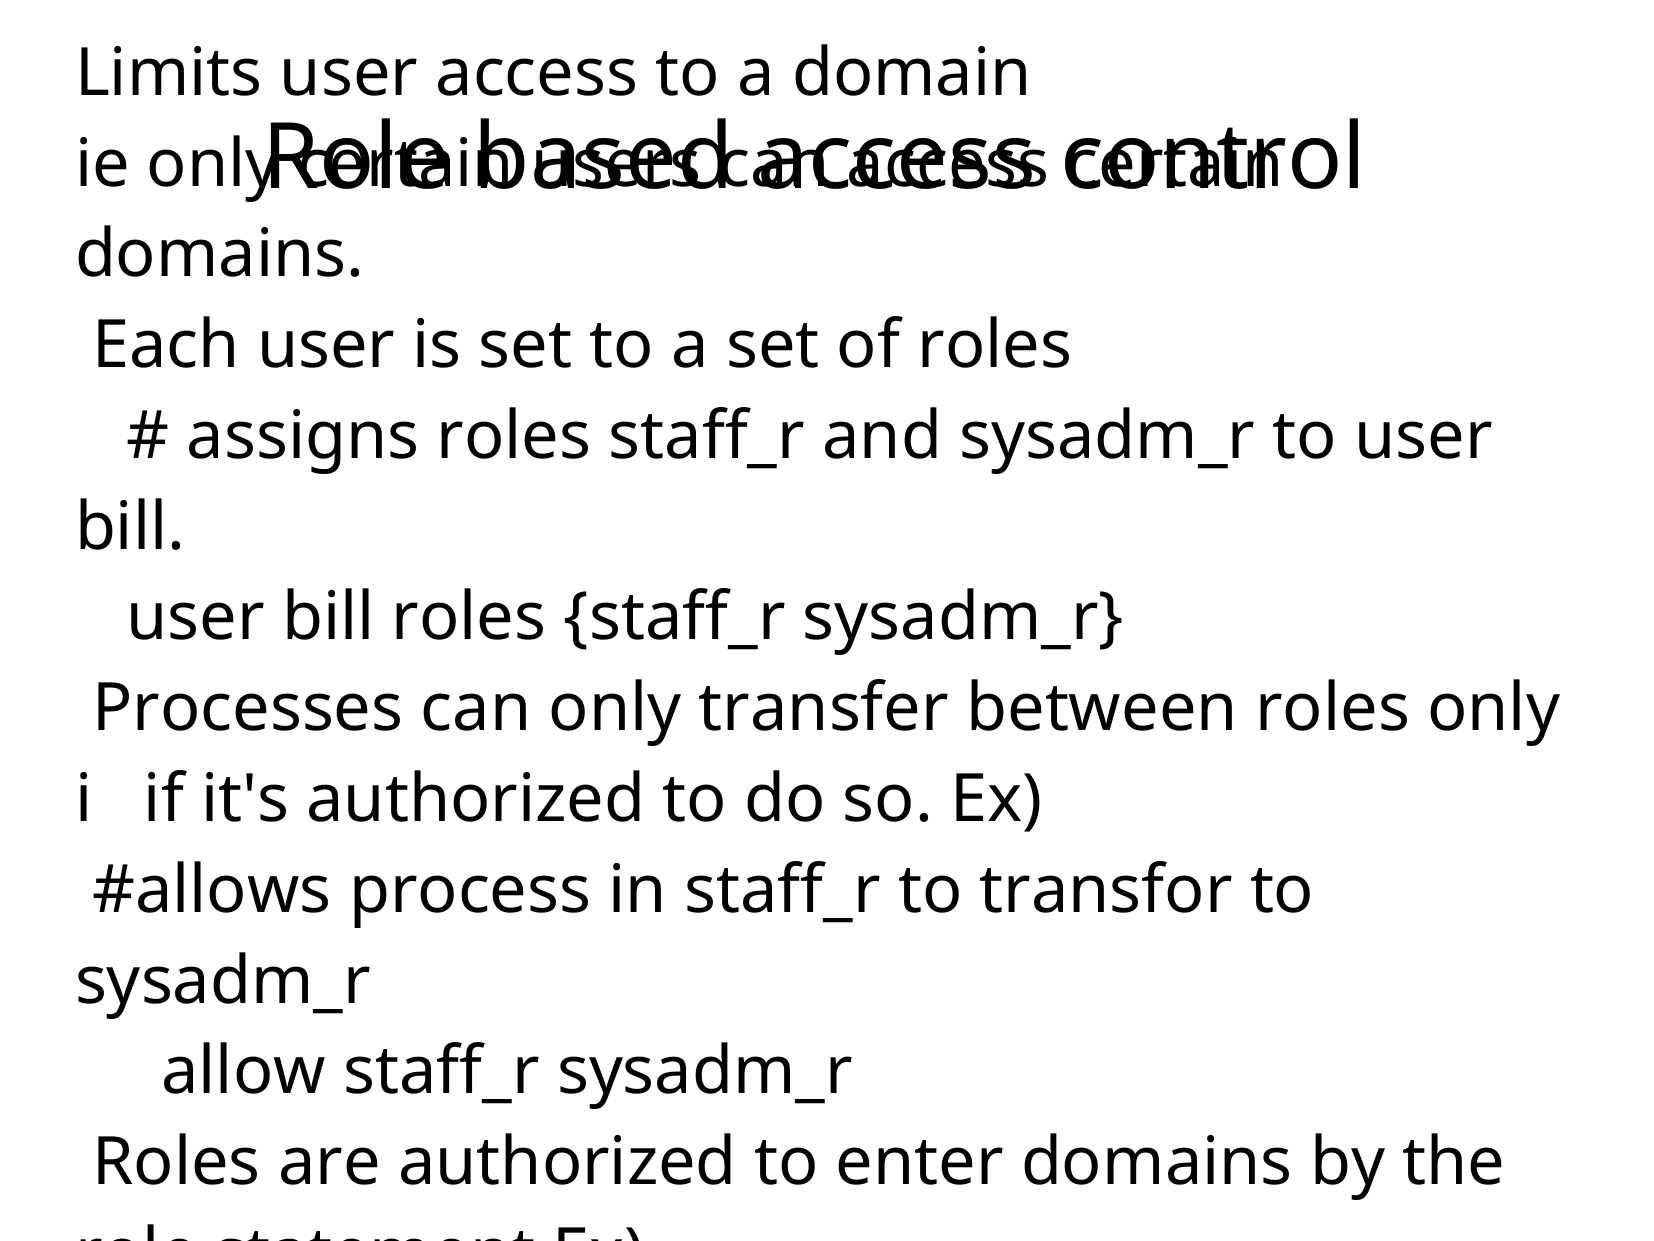

Limits user access to a domain
ie only certain users can access certain domains.
 Each user is set to a set of roles
 # assigns roles staff_r and sysadm_r to user bill.
 user bill roles {staff_r sysadm_r}
 Processes can only transfer between roles only i if it's authorized to do so. Ex)
 #allows process in staff_r to transfor to sysadm_r
 allow staff_r sysadm_r
 Roles are authorized to enter domains by the role statement Ex)
 role sysadm_r types ifconfig_t
# Role based access control